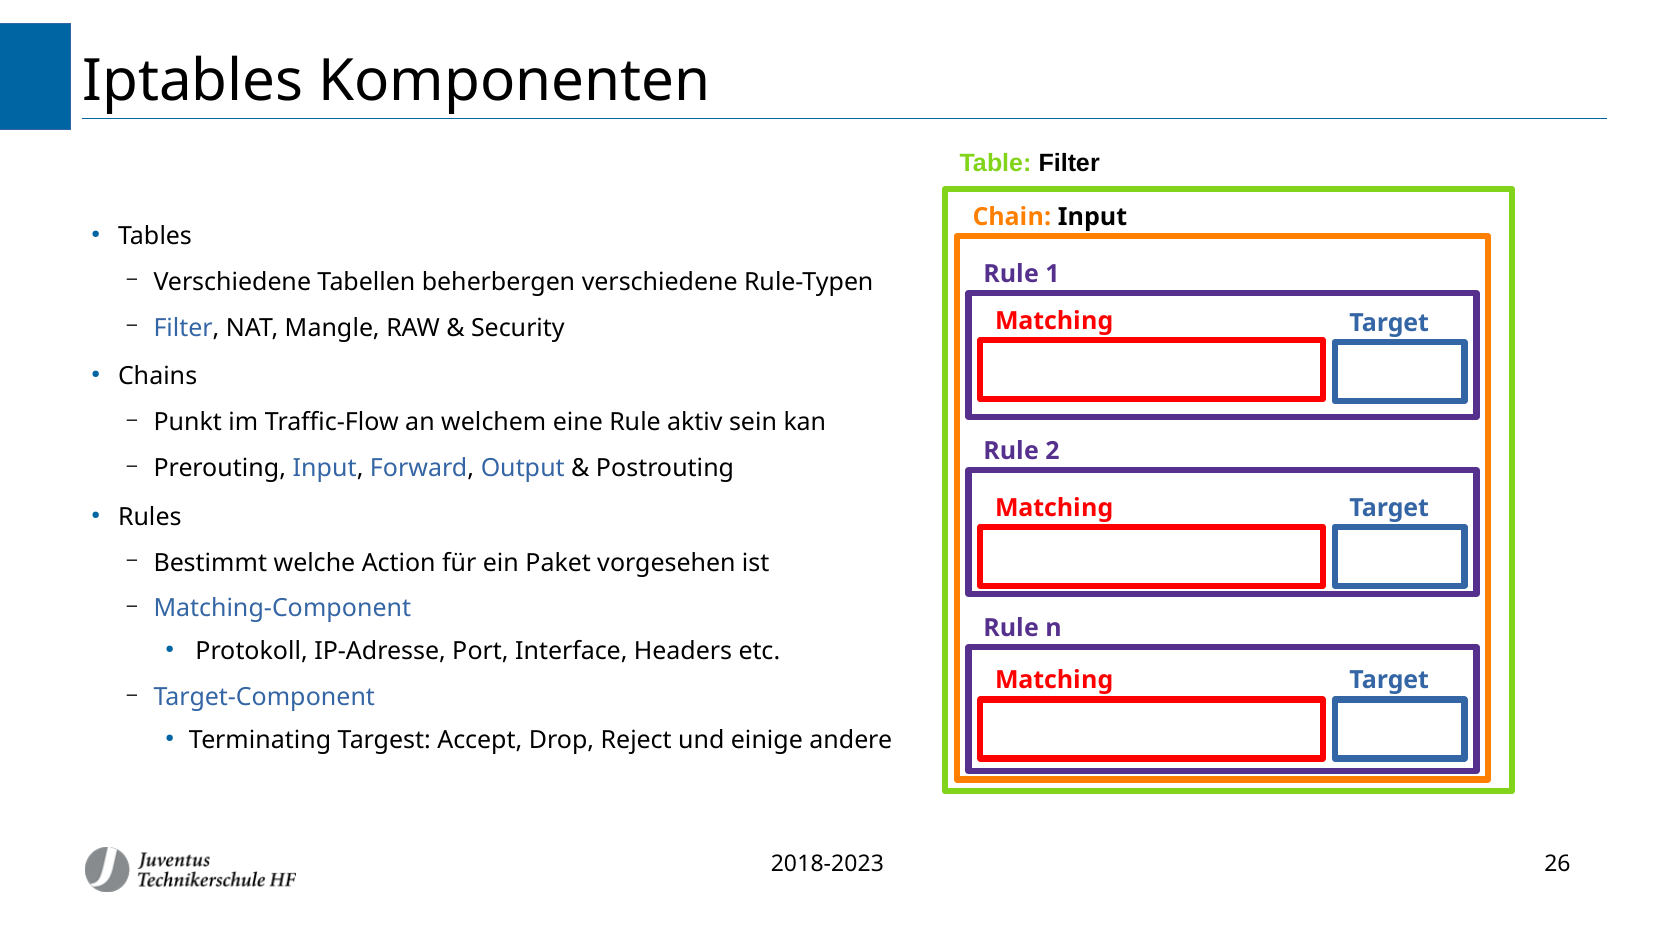

Iptables Komponenten
Table: Filter
Chain: Input
# Tables
Verschiedene Tabellen beherbergen verschiedene Rule-Typen
Filter, NAT, Mangle, RAW & Security
Chains
Punkt im Traffic-Flow an welchem eine Rule aktiv sein kan
Prerouting, Input, Forward, Output & Postrouting
Rules
Bestimmt welche Action für ein Paket vorgesehen ist
Matching-Component
 Protokoll, IP-Adresse, Port, Interface, Headers etc.
Target-Component
Terminating Targest: Accept, Drop, Reject und einige andere
Rule 1
Rule 2
Rule n
Matching
Matching
Matching
Target
Target
Target
2018-2023
26